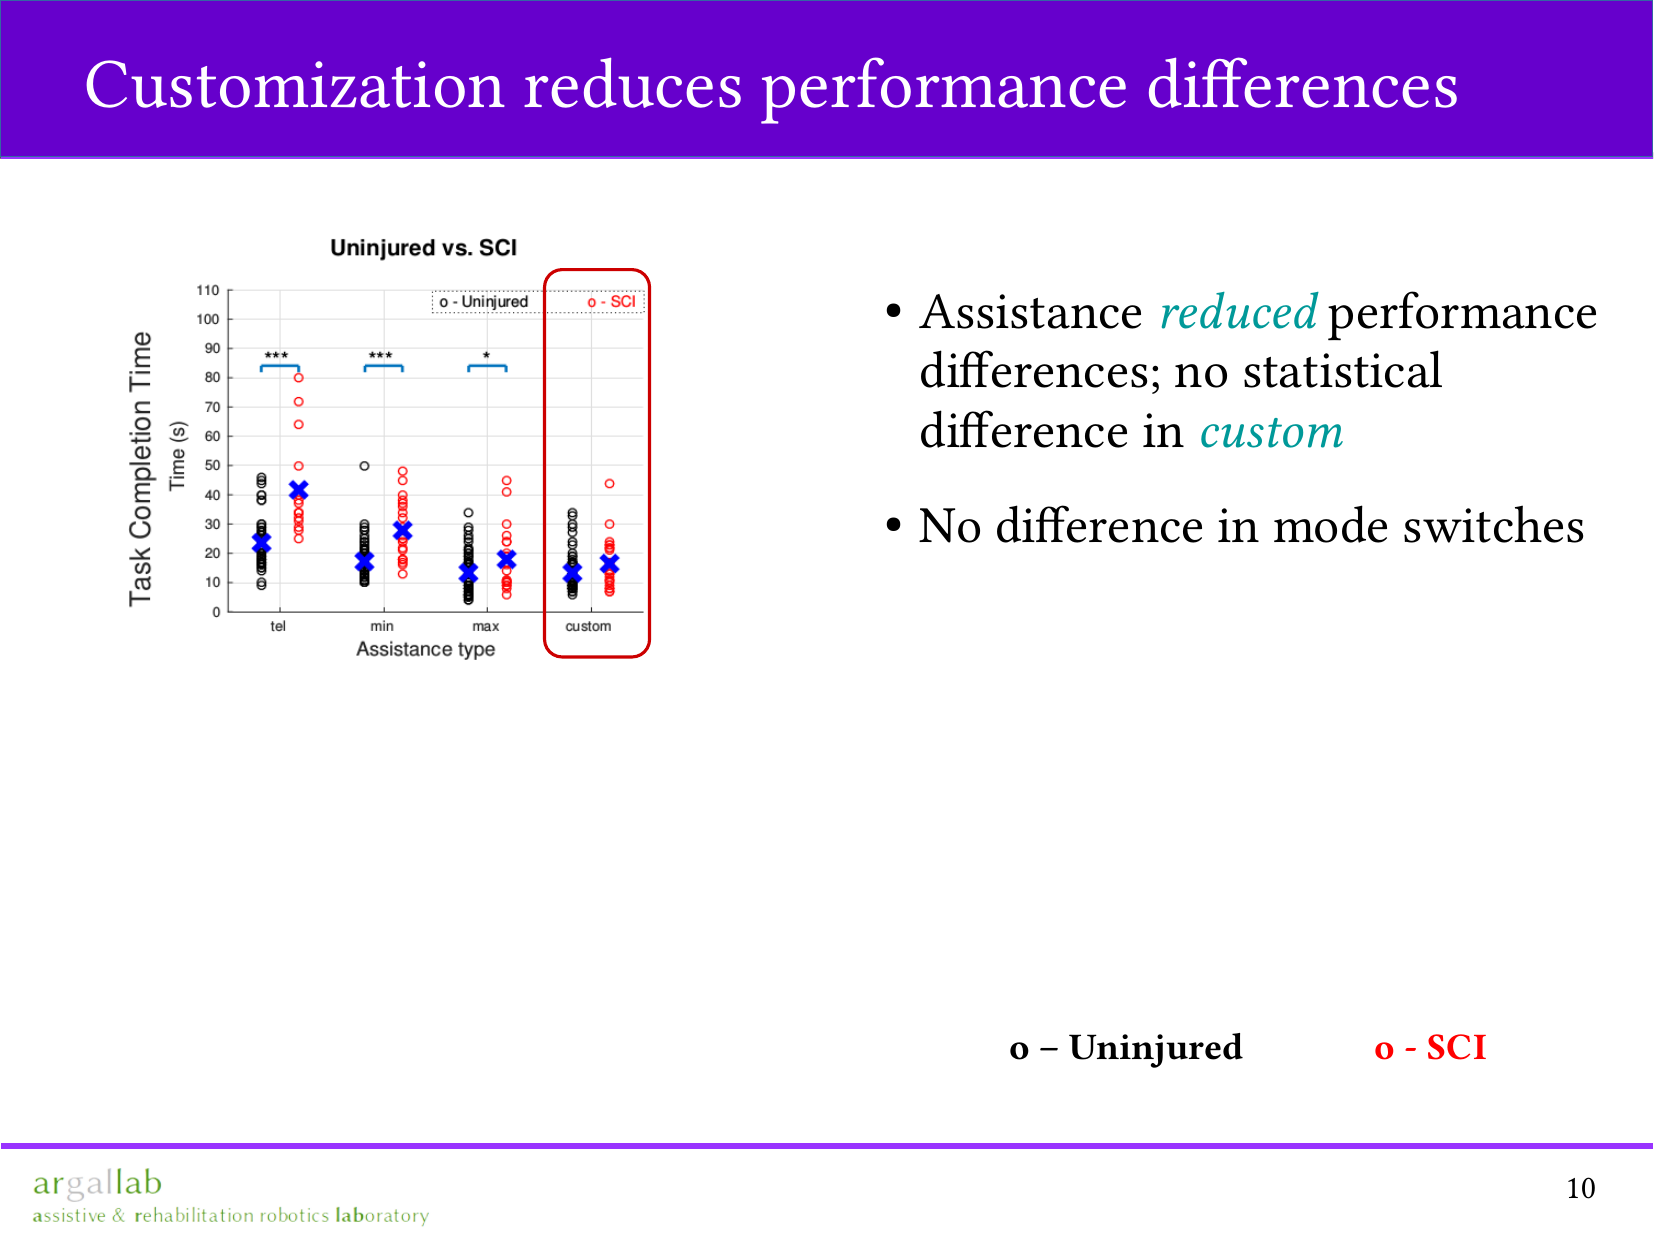

Customization reduces performance differences
Assistance reduced performance differences; no statistical difference in custom
No difference in mode switches
 o – Uninjured 		o - SCI